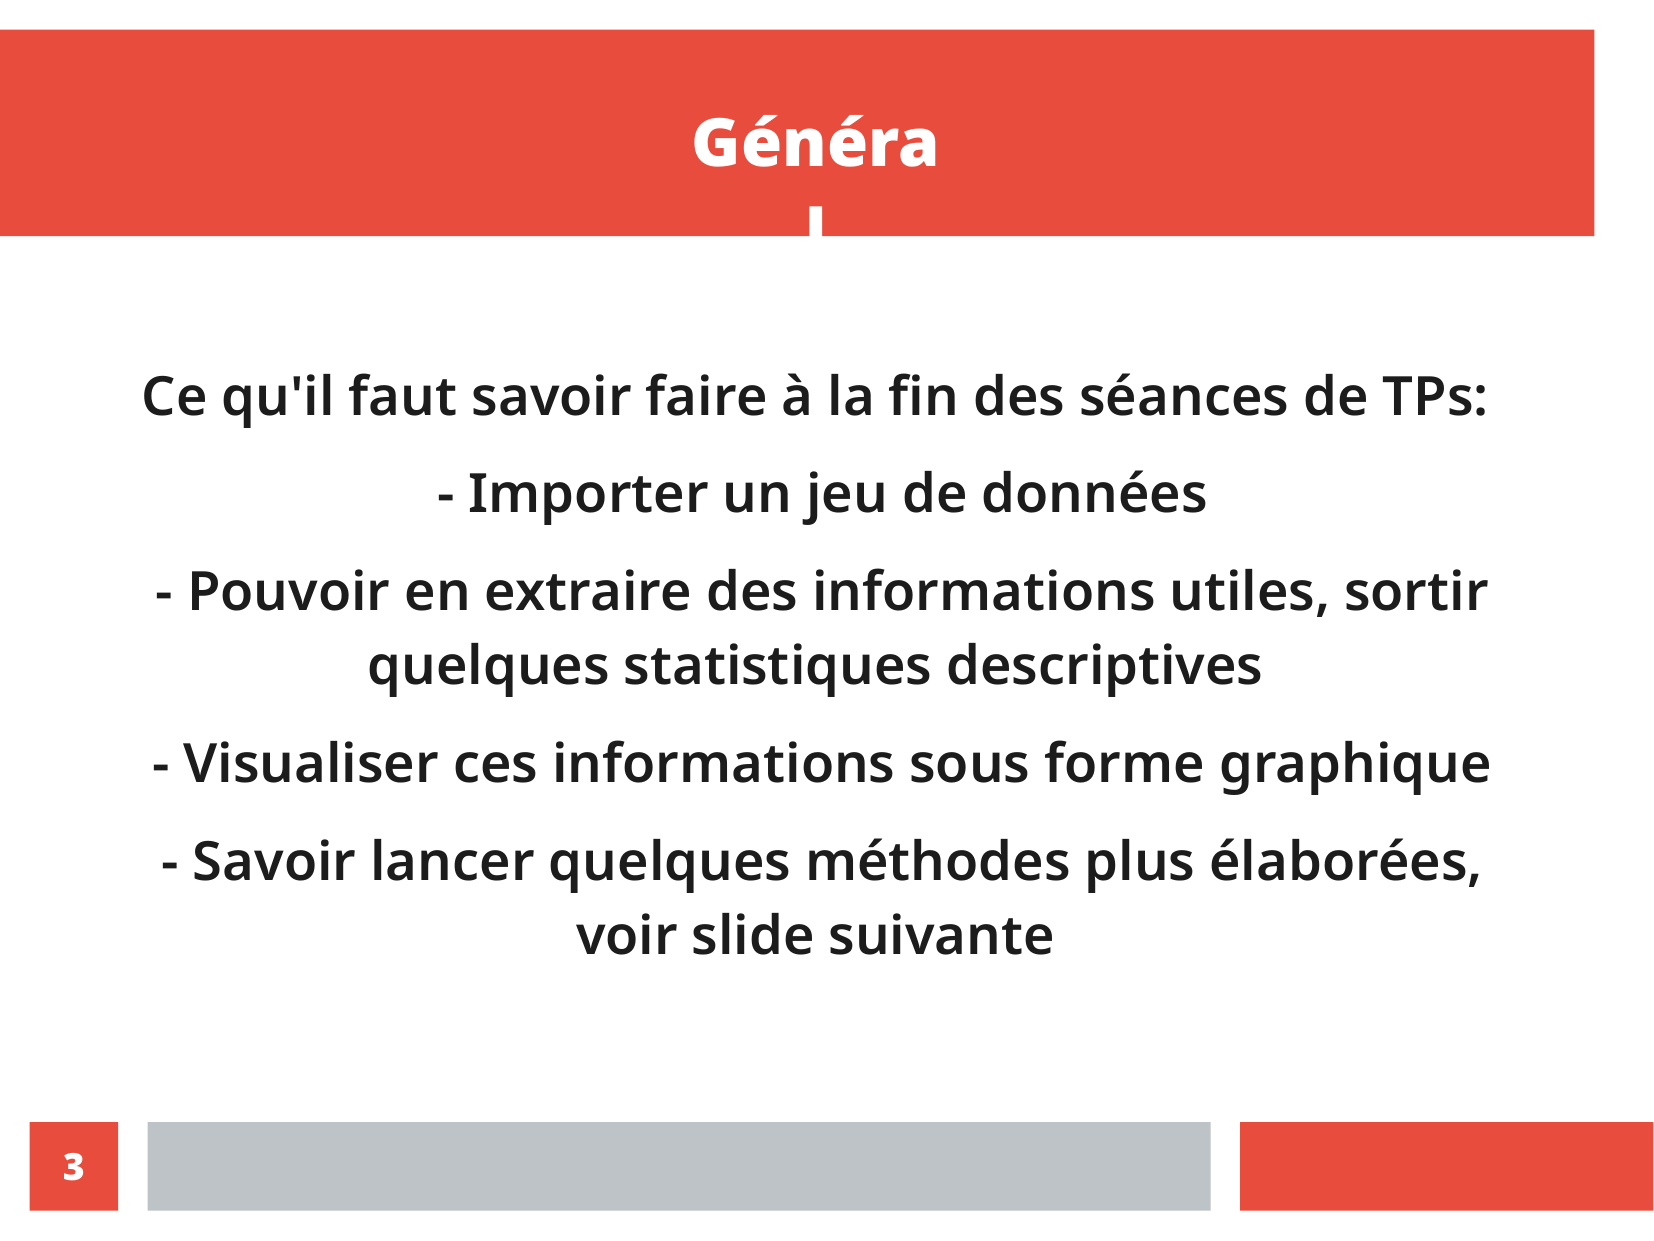

# Général
Ce qu'il faut savoir faire à la fin des séances de TPs:
 - Importer un jeu de données
 - Pouvoir en extraire des informations utiles, sortir quelques statistiques descriptives
 - Visualiser ces informations sous forme graphique
 - Savoir lancer quelques méthodes plus élaborées, voir slide suivante
3